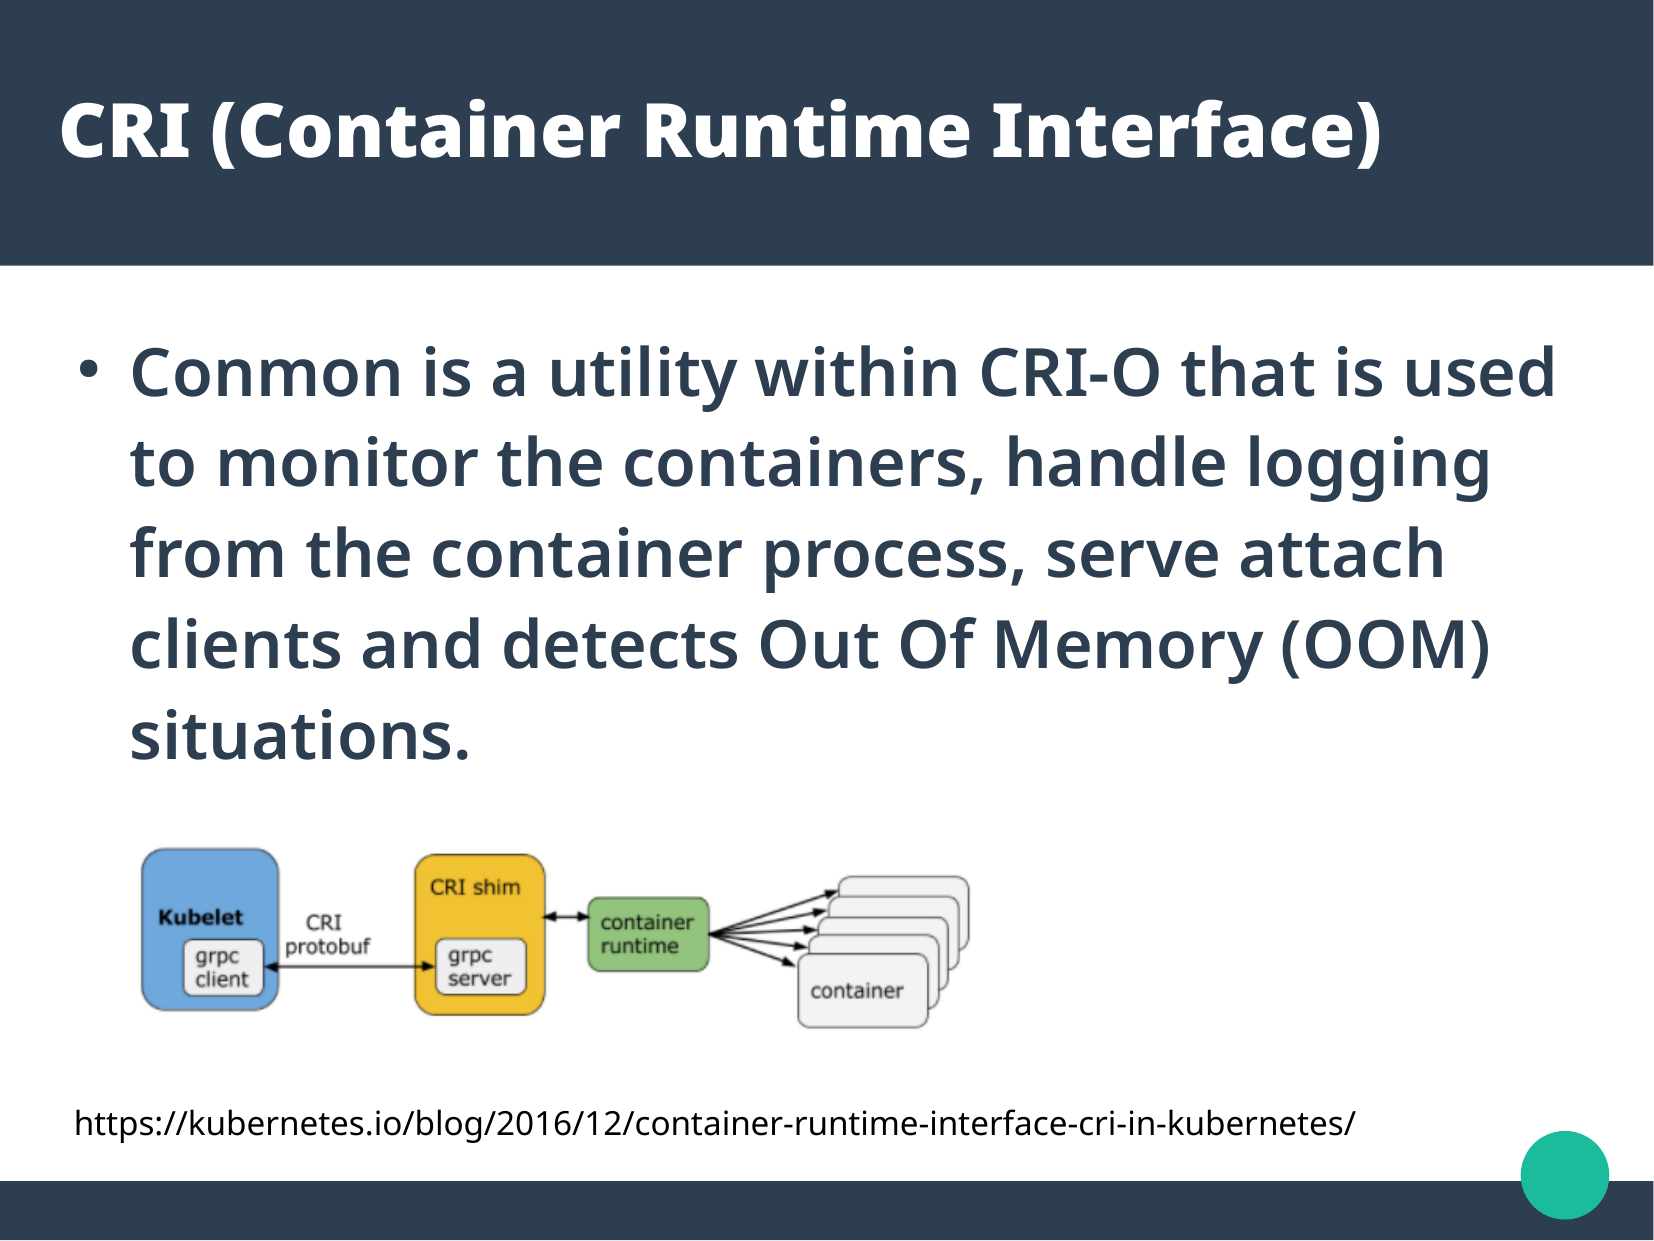

# CRI (Container Runtime Interface)
Conmon is a utility within CRI-O that is used to monitor the containers, handle logging from the container process, serve attach clients and detects Out Of Memory (OOM) situations.
https://kubernetes.io/blog/2016/12/container-runtime-interface-cri-in-kubernetes/